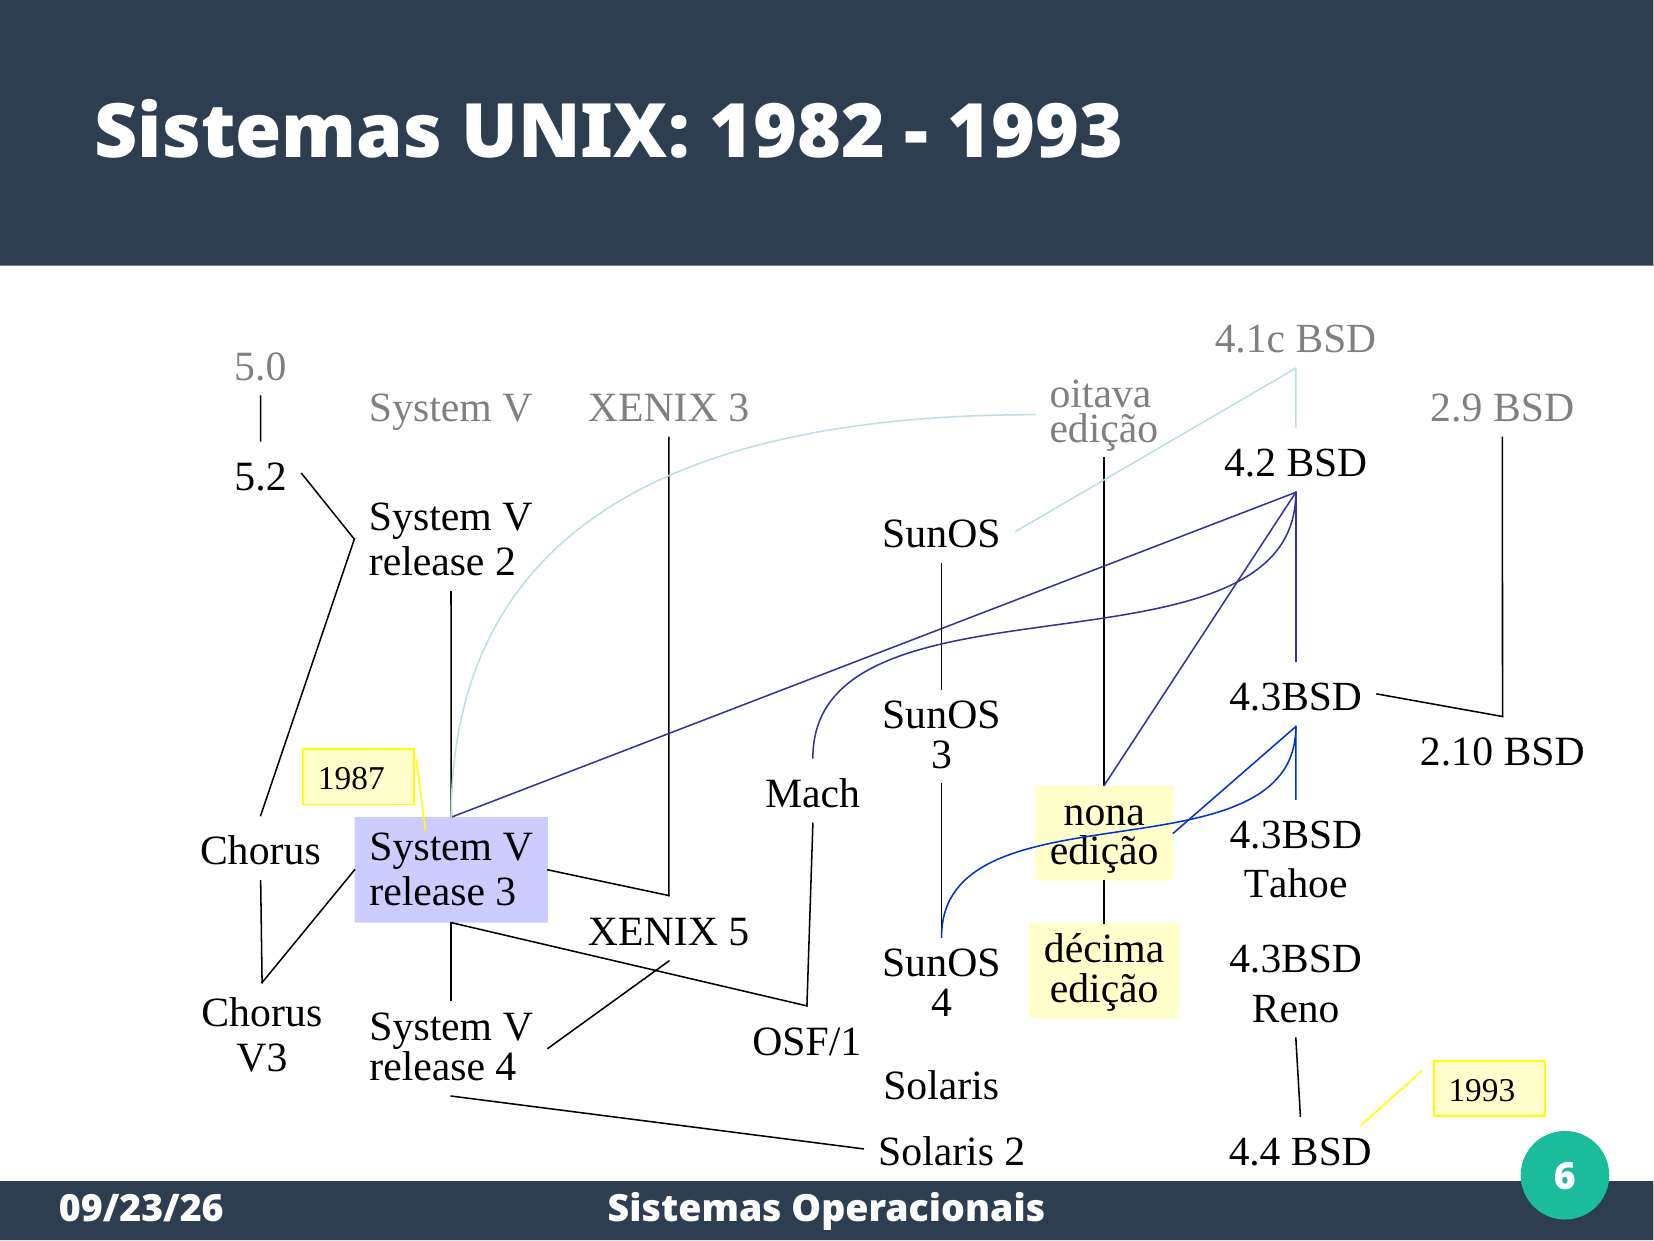

# Sistemas UNIX: 1982 - 1993
4.1c BSD
5.0
System V
XENIX 3
2.9 BSD
oitava
edição
4.2 BSD
5.2
System V
release 2
SunOS
4.3BSD
SunOS
3
2.10 BSD
1987
Mach
nona
edição
4.3BSD
Tahoe
Chorus
System V
release 3
XENIX 5
décima
edição
4.3BSD
Reno
SunOS
4
Chorus
V3
System V
release 4
OSF/1
Solaris
1993
Solaris 2
4.4 BSD
6
Sistemas Operacionais